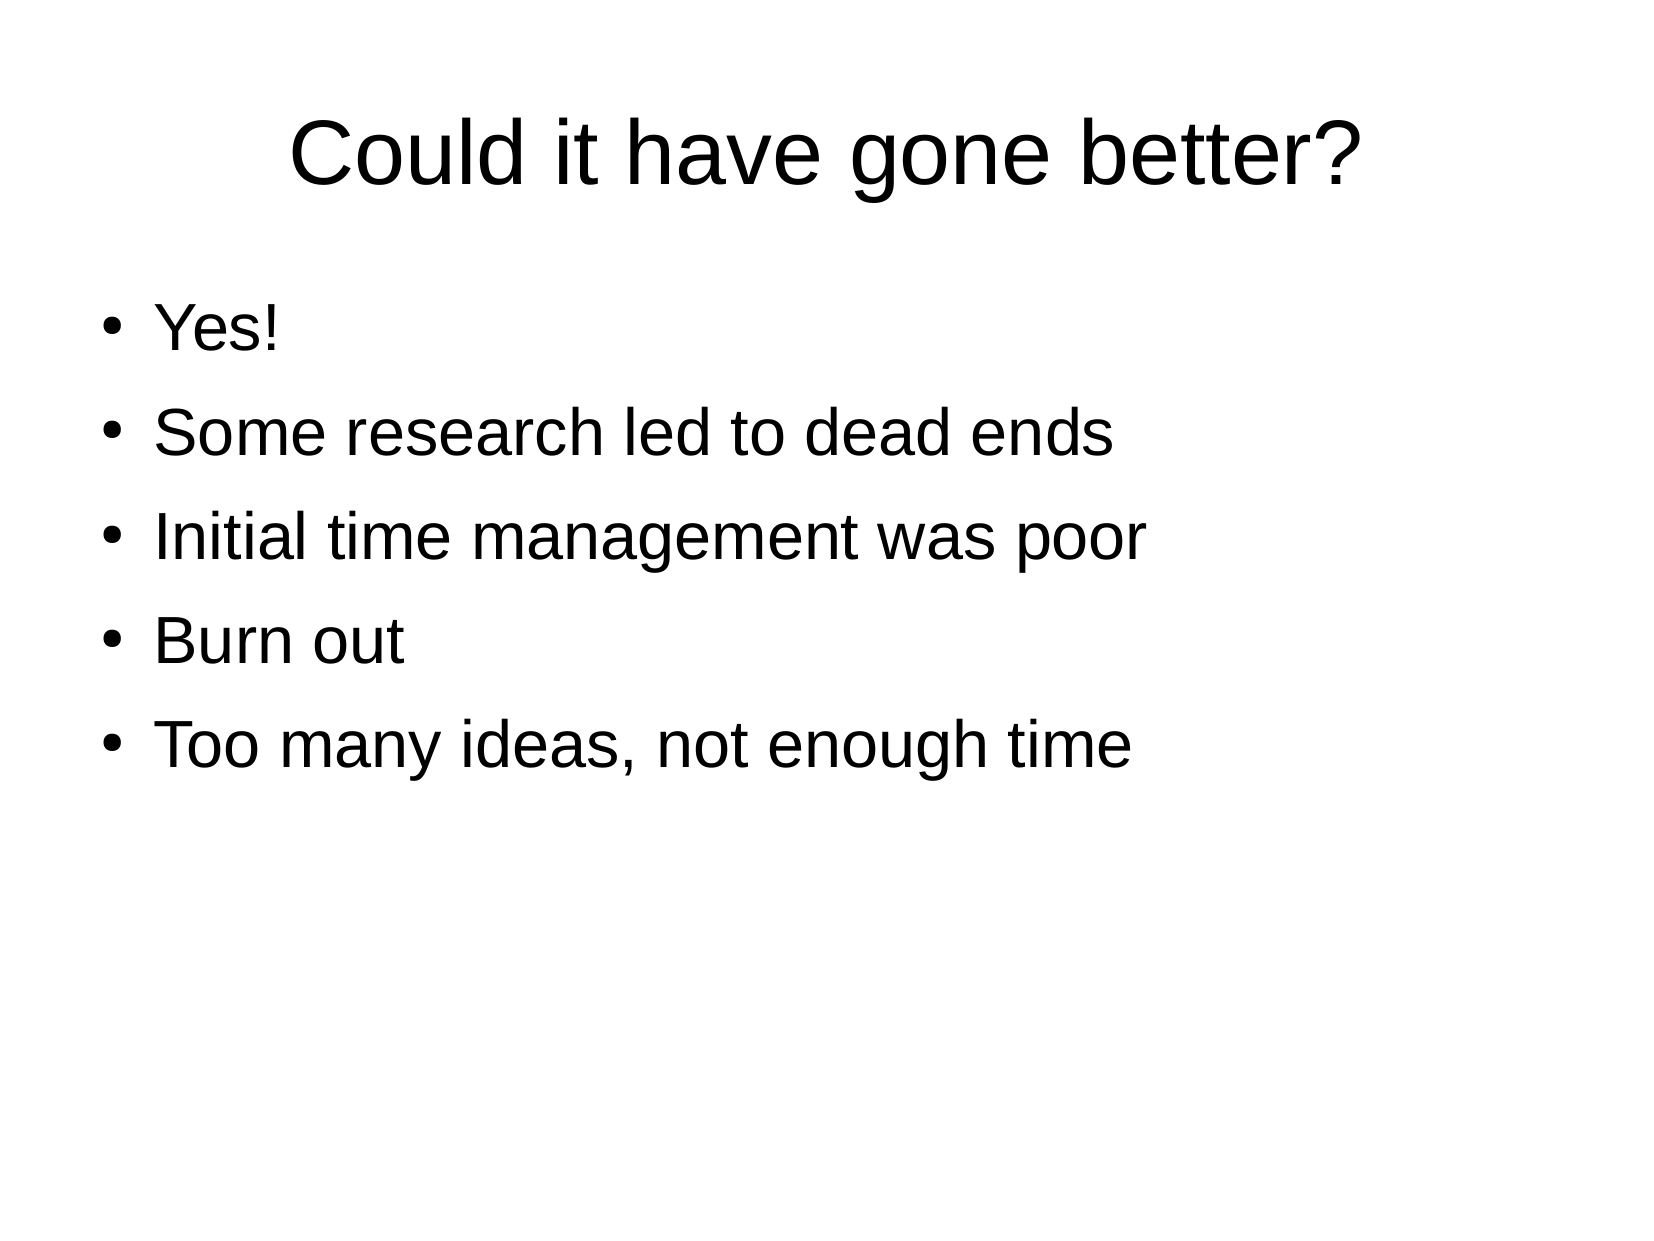

# Could it have gone better?
Yes!
Some research led to dead ends
Initial time management was poor
Burn out
Too many ideas, not enough time